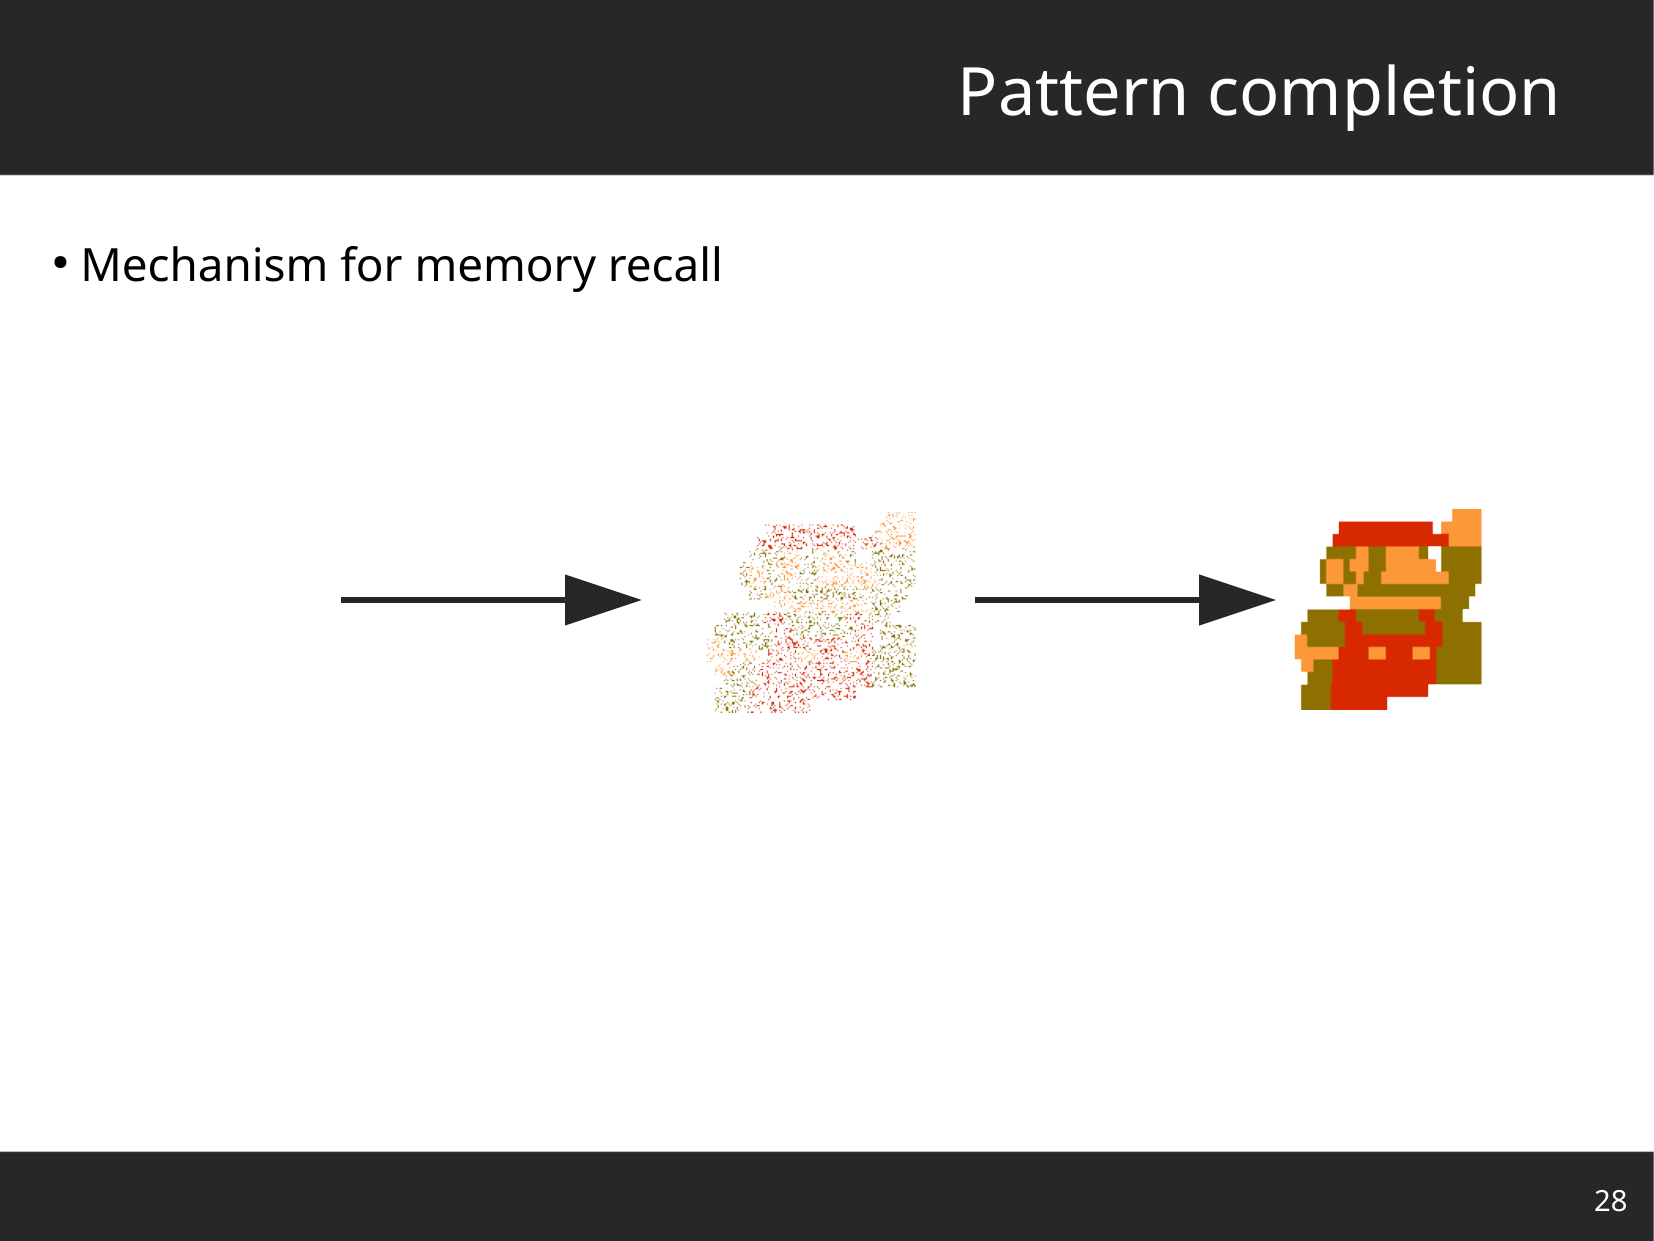

Pattern completion
 Mechanism for memory recall
28